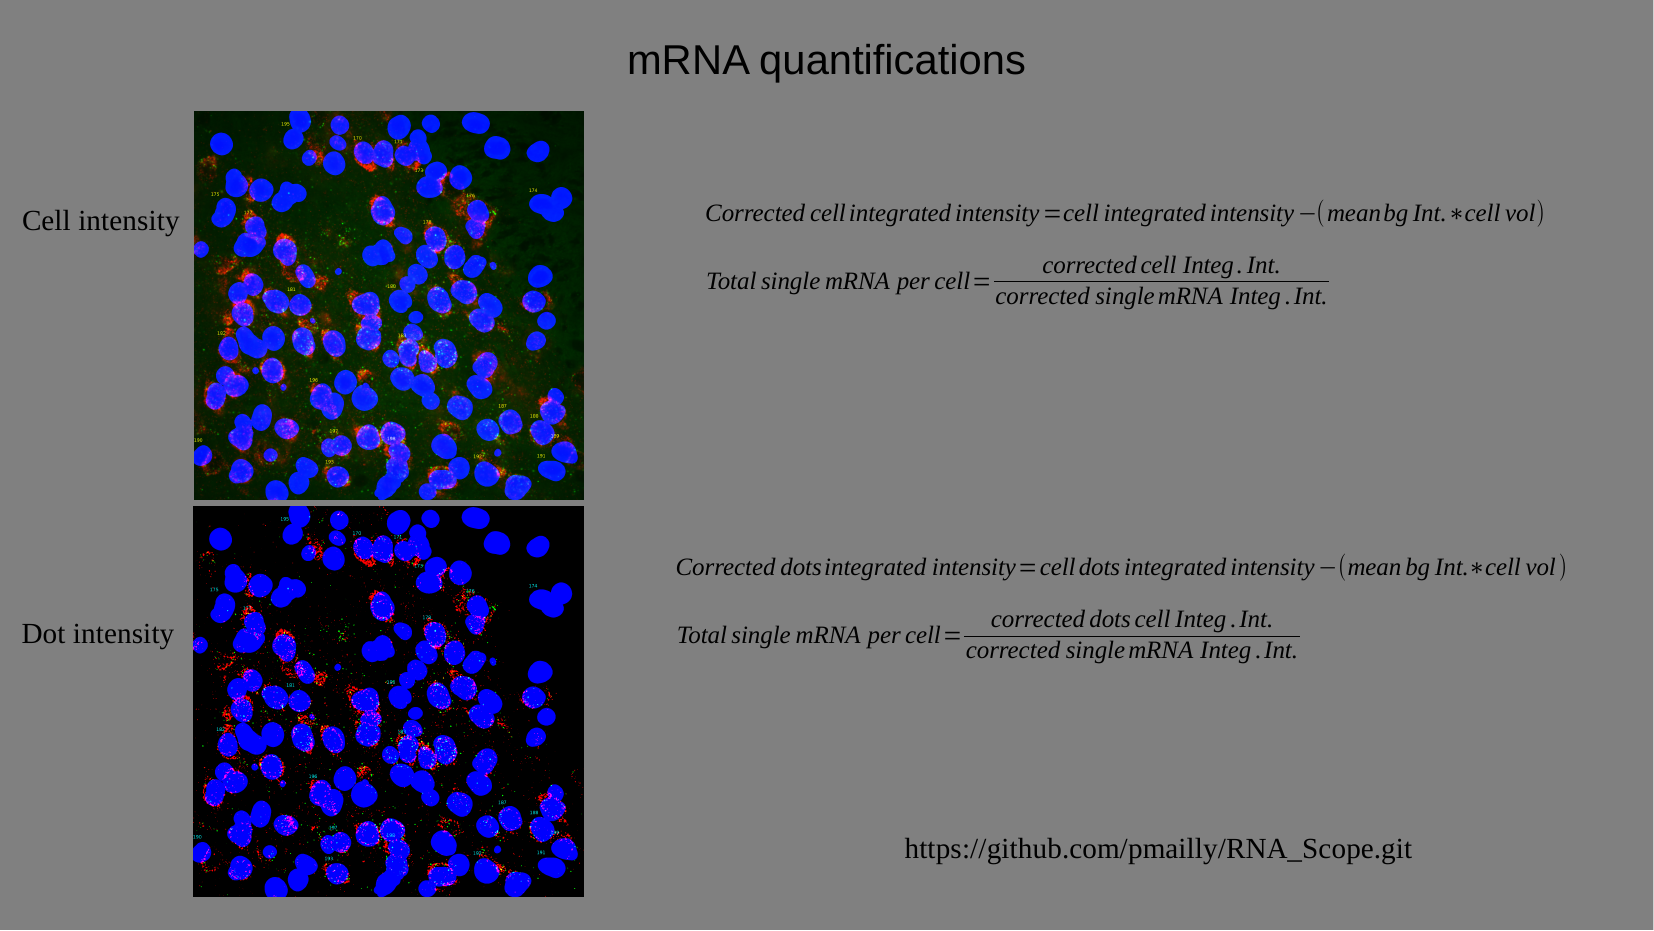

# mRNA quantifications
Cell intensity
Dot intensity
https://github.com/pmailly/RNA_Scope.git